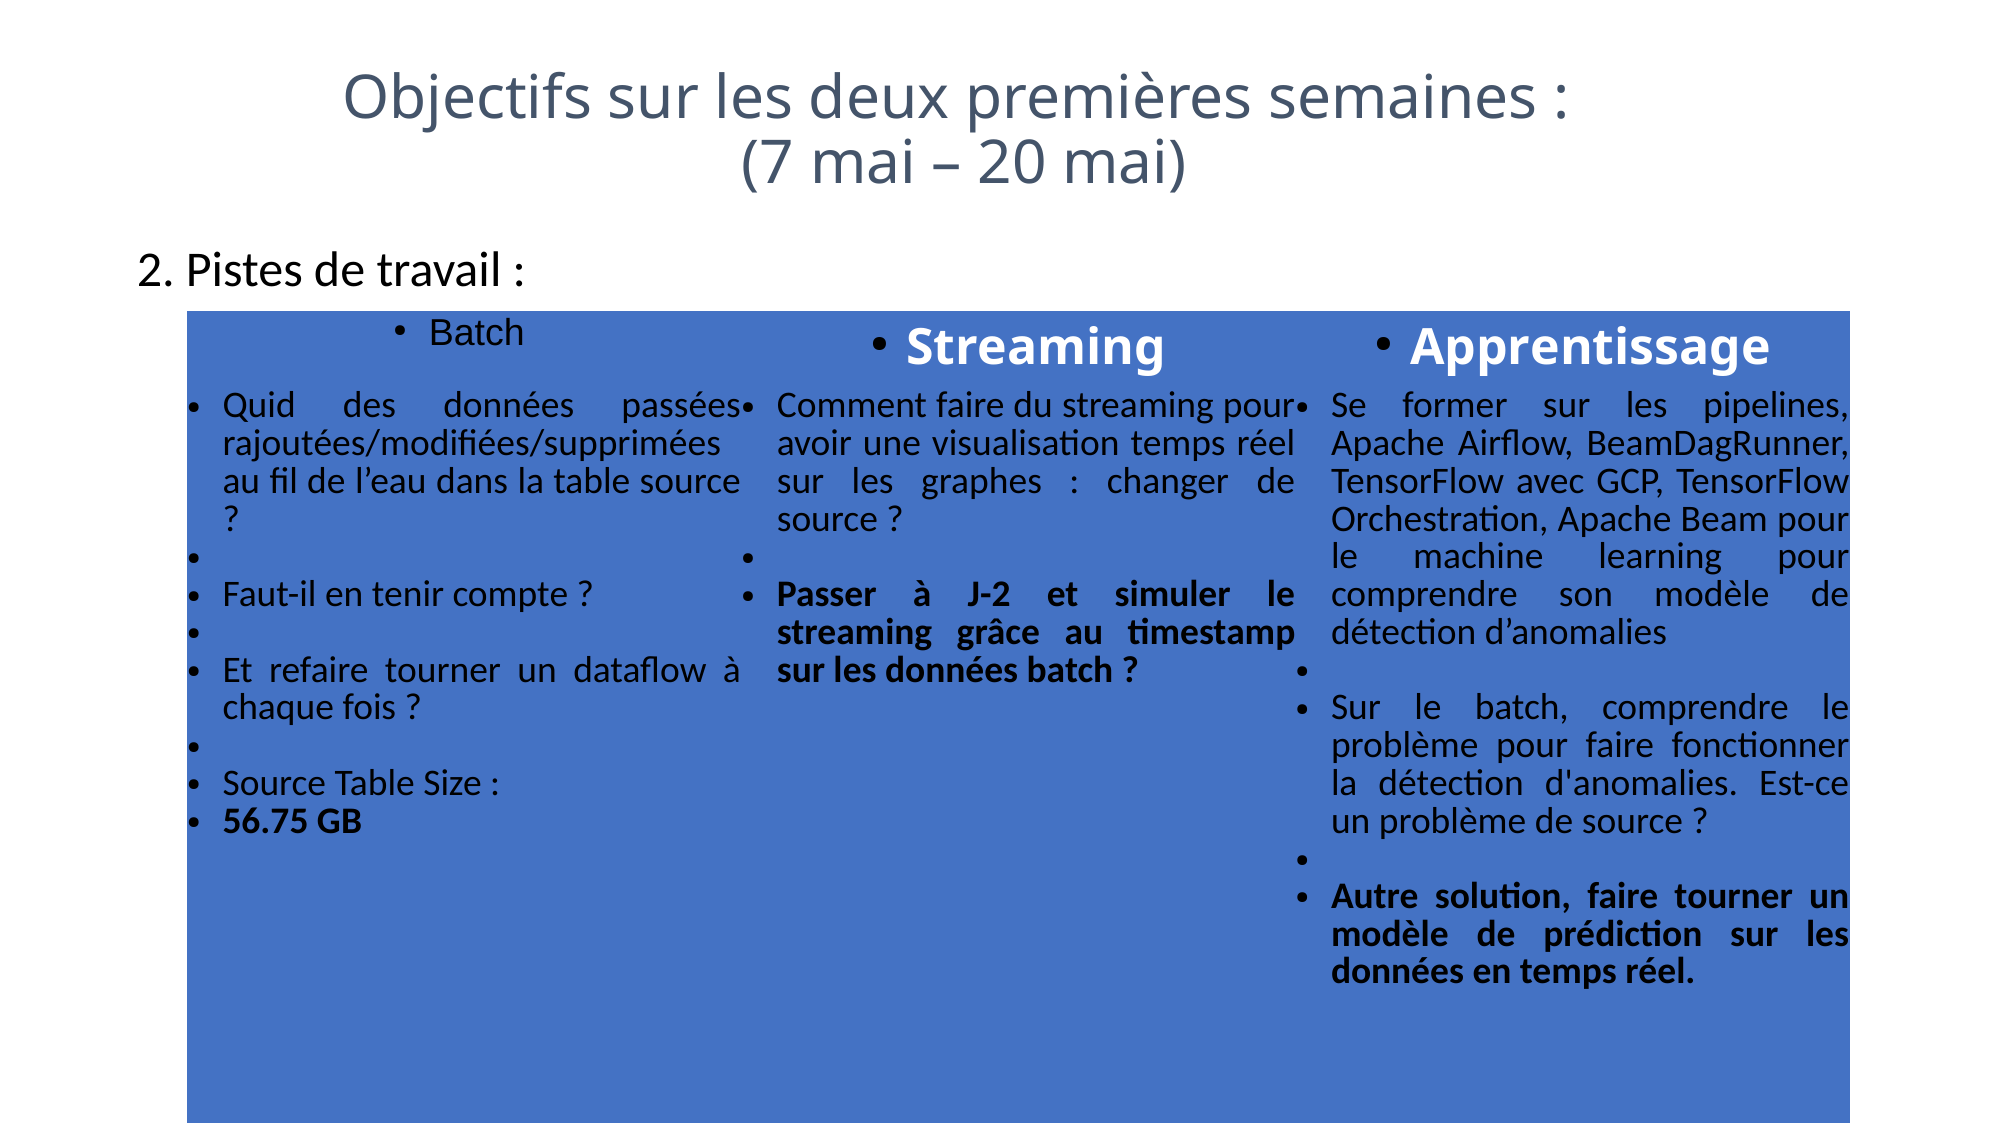

# Objectifs sur les deux premières semaines : (7 mai – 20 mai)
2. Pistes de travail :
| Batch | Streaming | Apprentissage |
| --- | --- | --- |
| Quid des données passées rajoutées/modifiées/supprimées au fil de l’eau dans la table source ? Faut-il en tenir compte ? Et refaire tourner un dataflow à chaque fois ? Source Table Size : 56.75 GB | Comment faire du streaming pour avoir une visualisation temps réel sur les graphes : changer de source ? Passer à J-2 et simuler le streaming grâce au timestamp sur les données batch ? | Se former sur les pipelines, Apache Airflow, BeamDagRunner, TensorFlow avec GCP, TensorFlow Orchestration, Apache Beam pour le machine learning pour comprendre son modèle de détection d’anomalies   Sur le batch, comprendre le problème pour faire fonctionner la détection d'anomalies. Est-ce un problème de source ? Autre solution, faire tourner un modèle de prédiction sur les données en temps réel. |